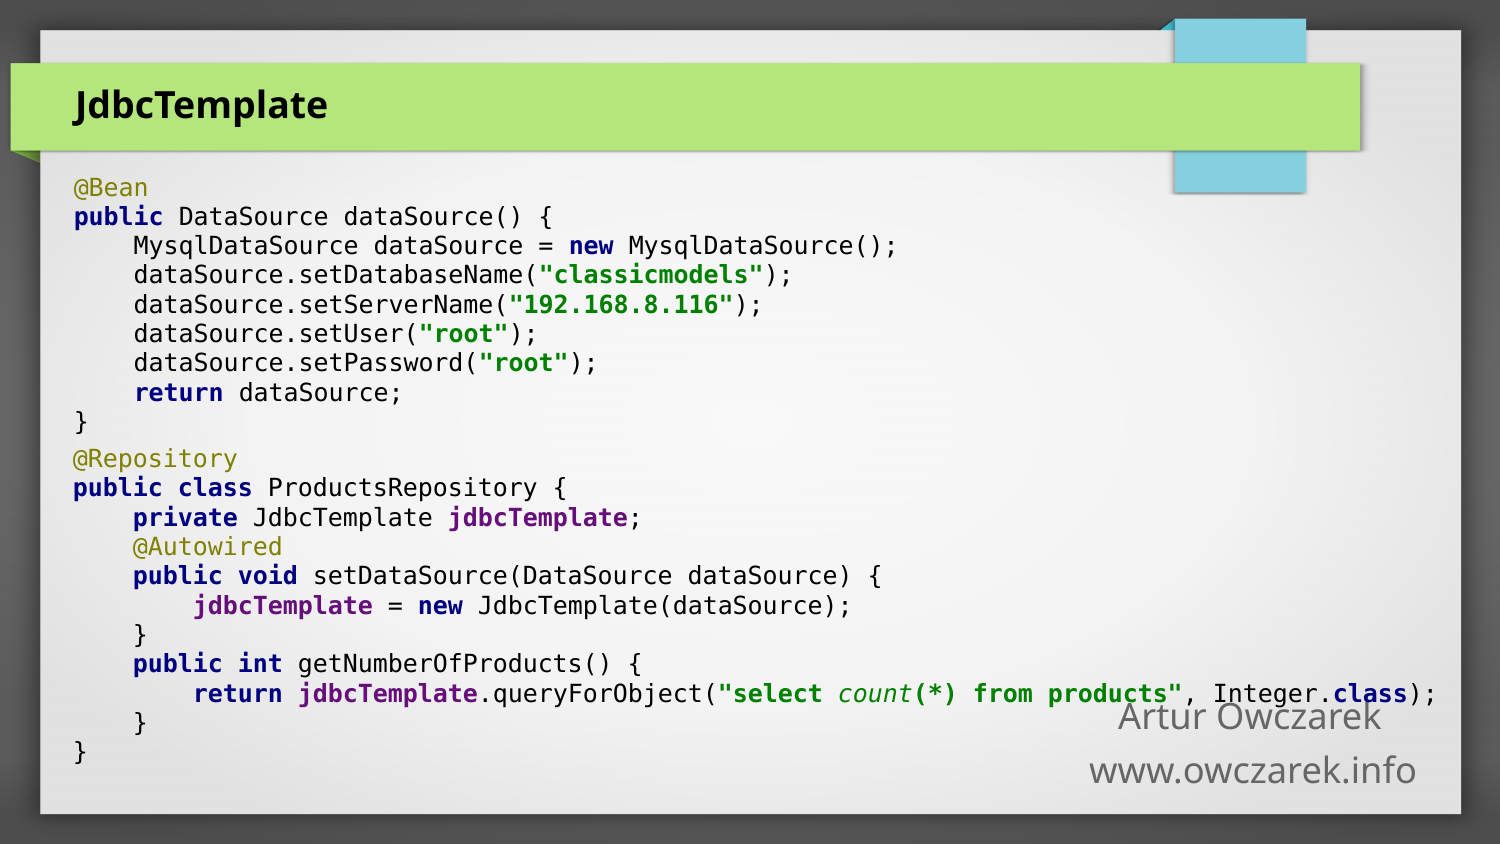

# JdbcTemplate
@Bean
public DataSource dataSource() {
 MysqlDataSource dataSource = new MysqlDataSource();
 dataSource.setDatabaseName("classicmodels");
 dataSource.setServerName("192.168.8.116");
 dataSource.setUser("root");
 dataSource.setPassword("root");
 return dataSource;
}
@Repository
public class ProductsRepository {
 private JdbcTemplate jdbcTemplate;
 @Autowired
 public void setDataSource(DataSource dataSource) {
 jdbcTemplate = new JdbcTemplate(dataSource);
 }
 public int getNumberOfProducts() {
 return jdbcTemplate.queryForObject("select count(*) from products", Integer.class);
 }
}
Artur Owczarek
www.owczarek.info